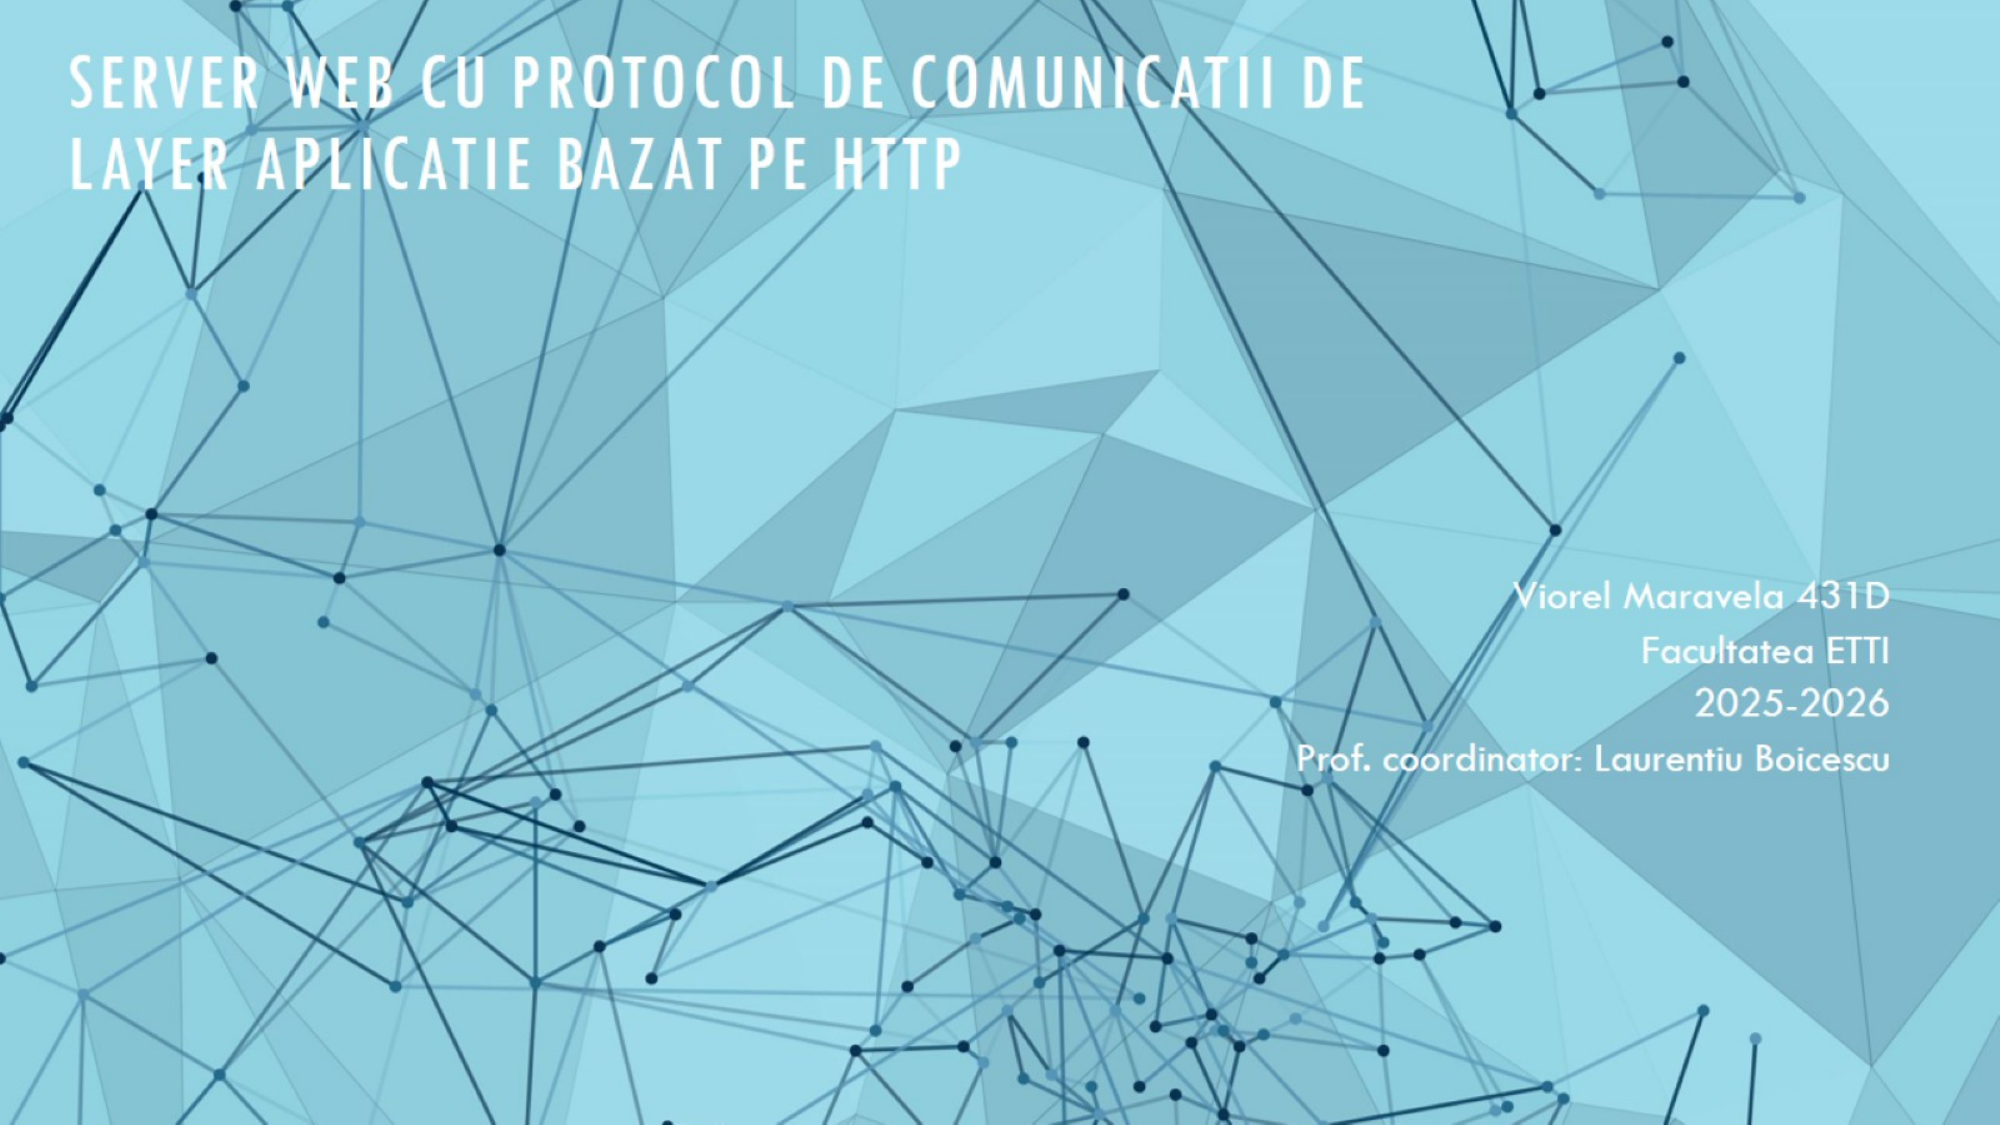

# Server Web cu protocol de comunicatii de layer aplicatie bazat pe HTTP